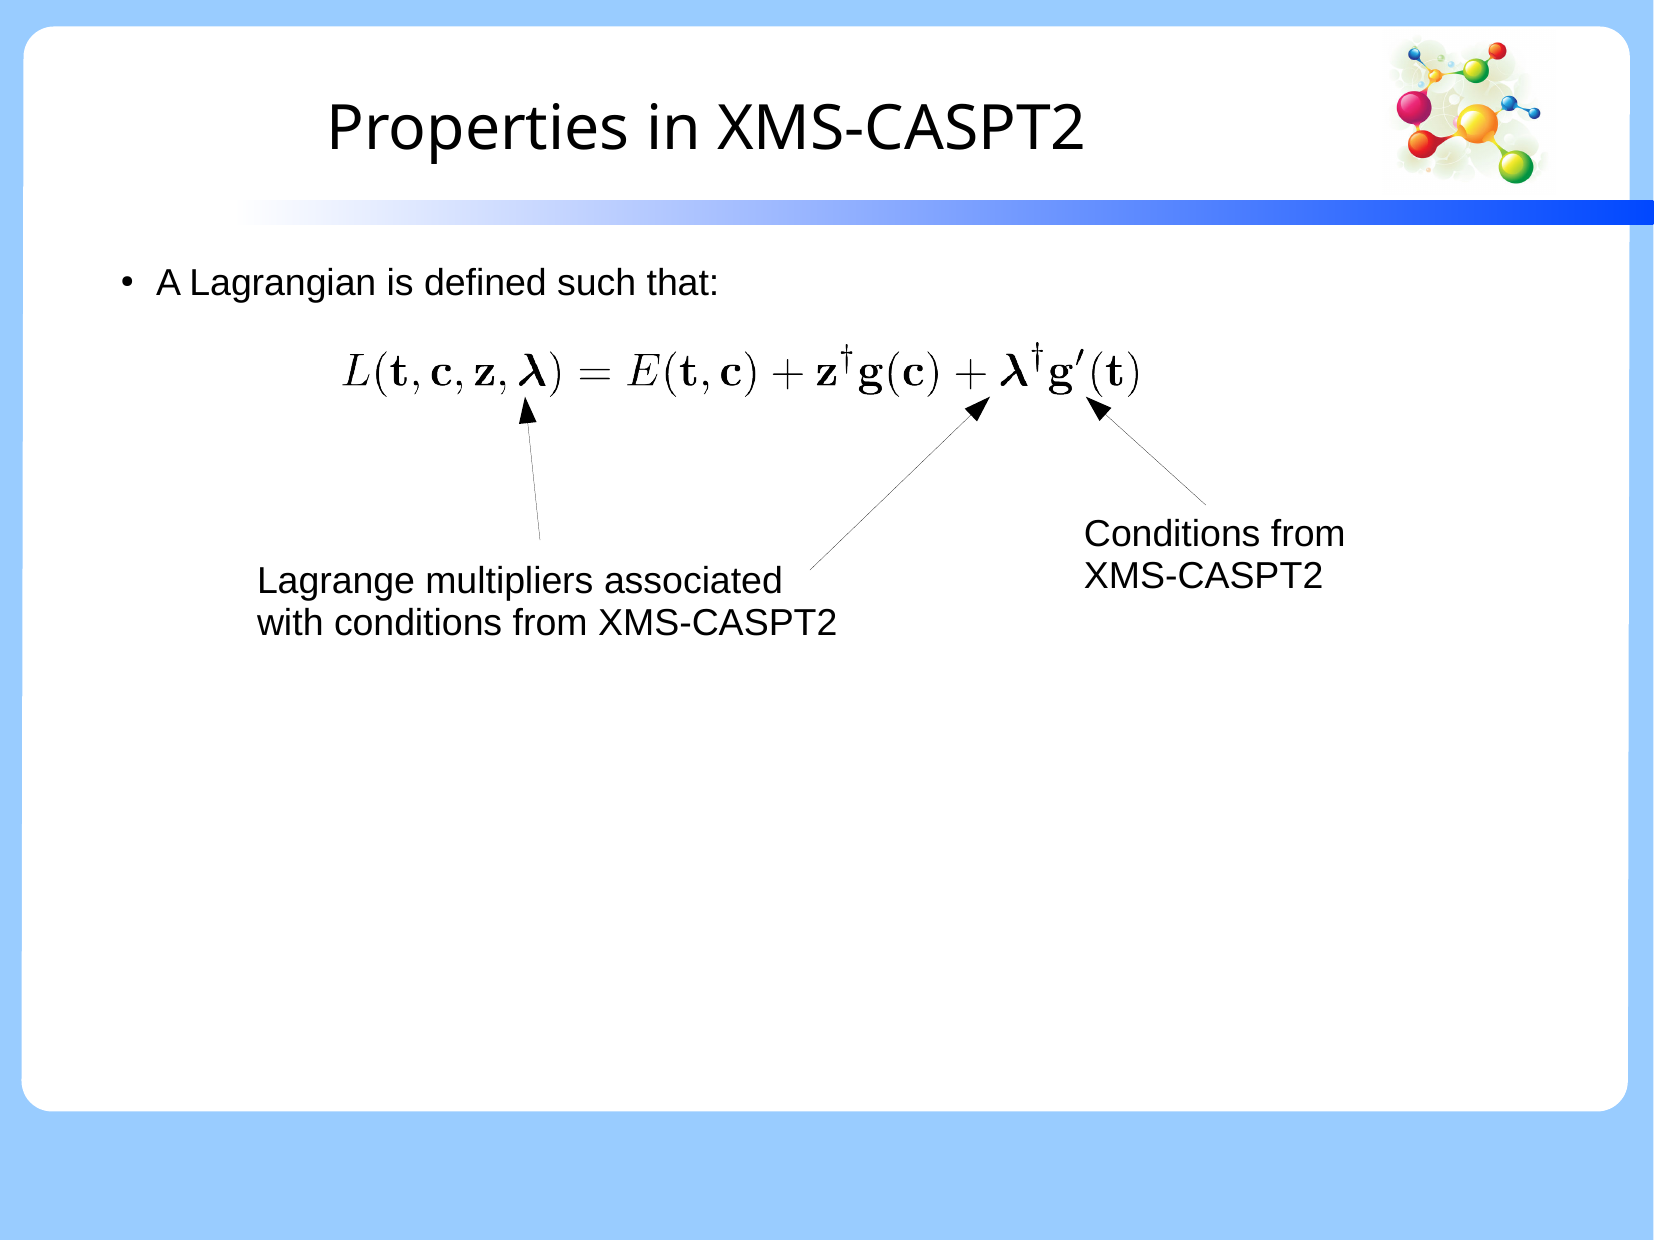

# Properties in XMS-CASPT2
A Lagrangian is defined such that:
Conditions from
XMS-CASPT2
Lagrange multipliers associated with conditions from XMS-CASPT2